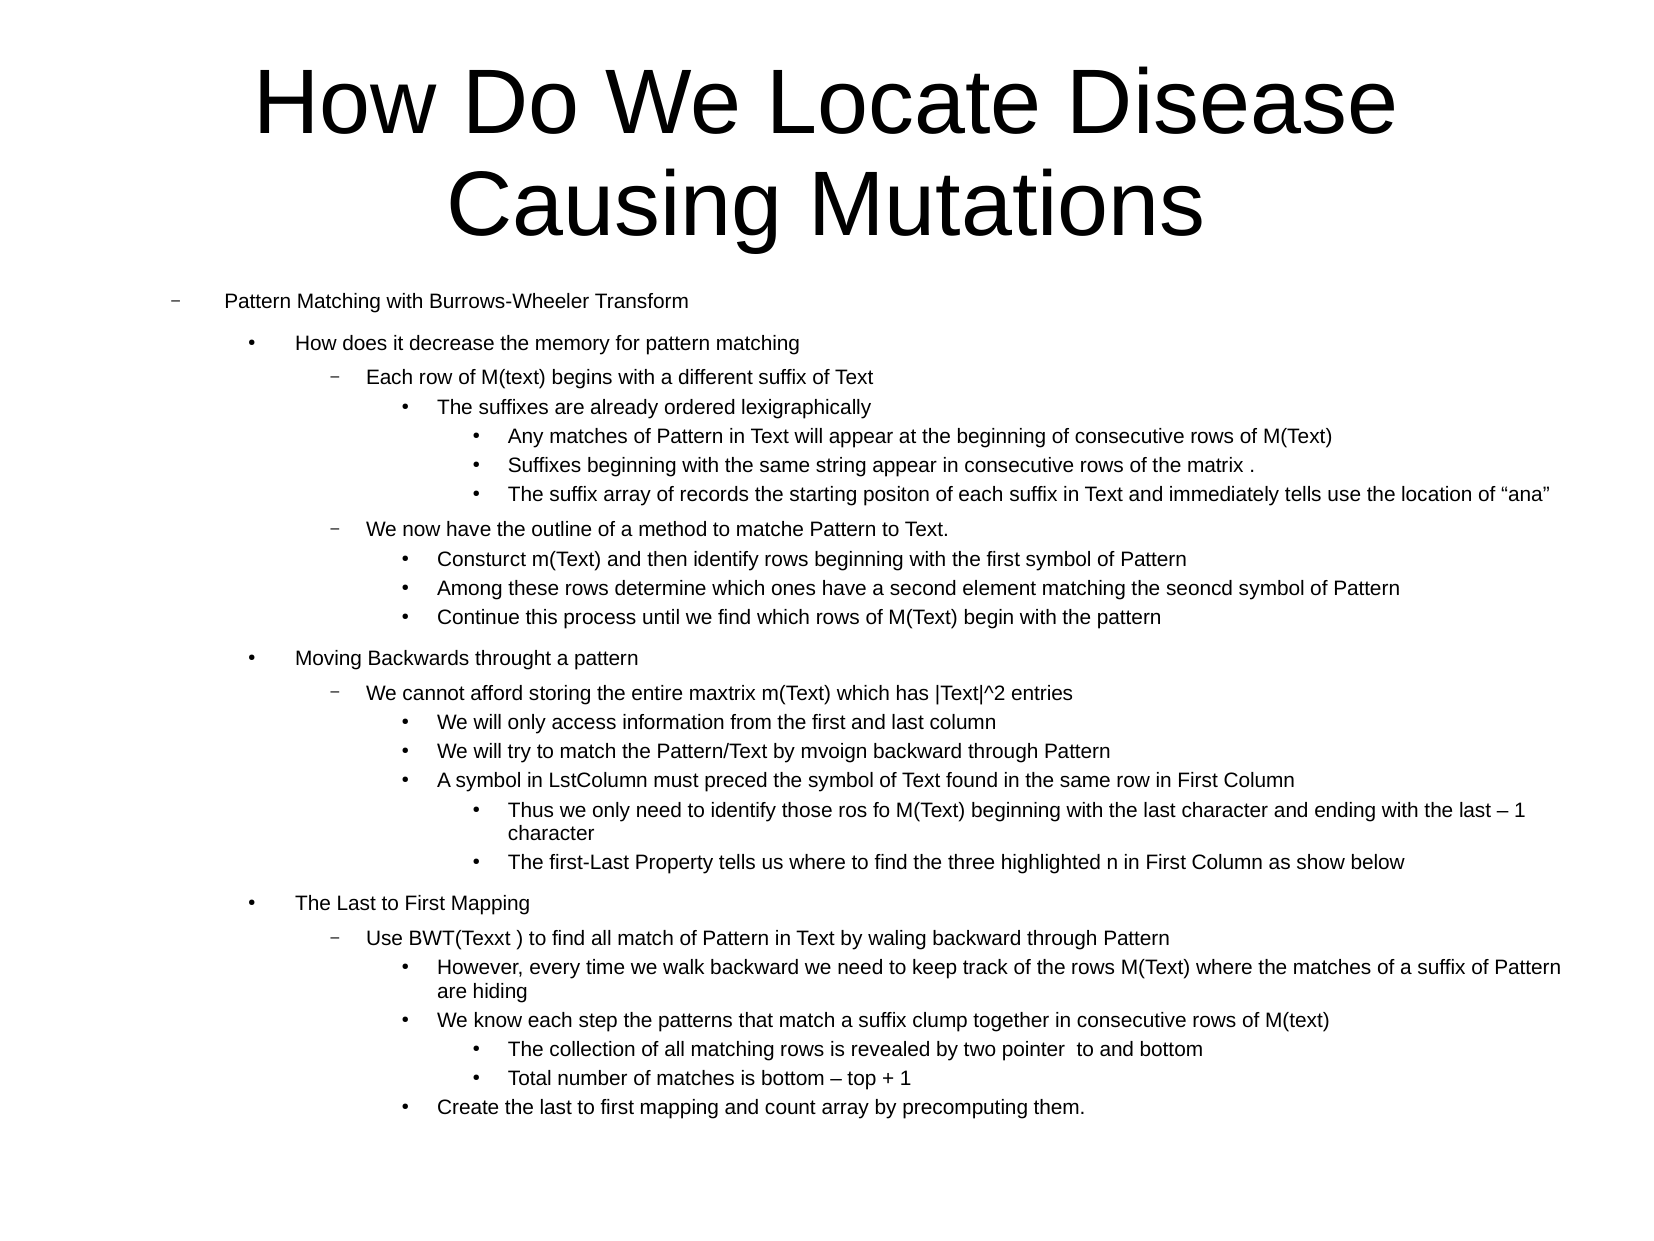

# How Do We Locate Disease Causing Mutations
Pattern Matching with Burrows-Wheeler Transform
How does it decrease the memory for pattern matching
Each row of M(text) begins with a different suffix of Text
The suffixes are already ordered lexigraphically
Any matches of Pattern in Text will appear at the beginning of consecutive rows of M(Text)
Suffixes beginning with the same string appear in consecutive rows of the matrix .
The suffix array of records the starting positon of each suffix in Text and immediately tells use the location of “ana”
We now have the outline of a method to matche Pattern to Text.
Consturct m(Text) and then identify rows beginning with the first symbol of Pattern
Among these rows determine which ones have a second element matching the seoncd symbol of Pattern
Continue this process until we find which rows of M(Text) begin with the pattern
Moving Backwards throught a pattern
We cannot afford storing the entire maxtrix m(Text) which has |Text|^2 entries
We will only access information from the first and last column
We will try to match the Pattern/Text by mvoign backward through Pattern
A symbol in LstColumn must preced the symbol of Text found in the same row in First Column
Thus we only need to identify those ros fo M(Text) beginning with the last character and ending with the last – 1 character
The first-Last Property tells us where to find the three highlighted n in First Column as show below
The Last to First Mapping
Use BWT(Texxt ) to find all match of Pattern in Text by waling backward through Pattern
However, every time we walk backward we need to keep track of the rows M(Text) where the matches of a suffix of Pattern are hiding
We know each step the patterns that match a suffix clump together in consecutive rows of M(text)
The collection of all matching rows is revealed by two pointer to and bottom
Total number of matches is bottom – top + 1
Create the last to first mapping and count array by precomputing them.